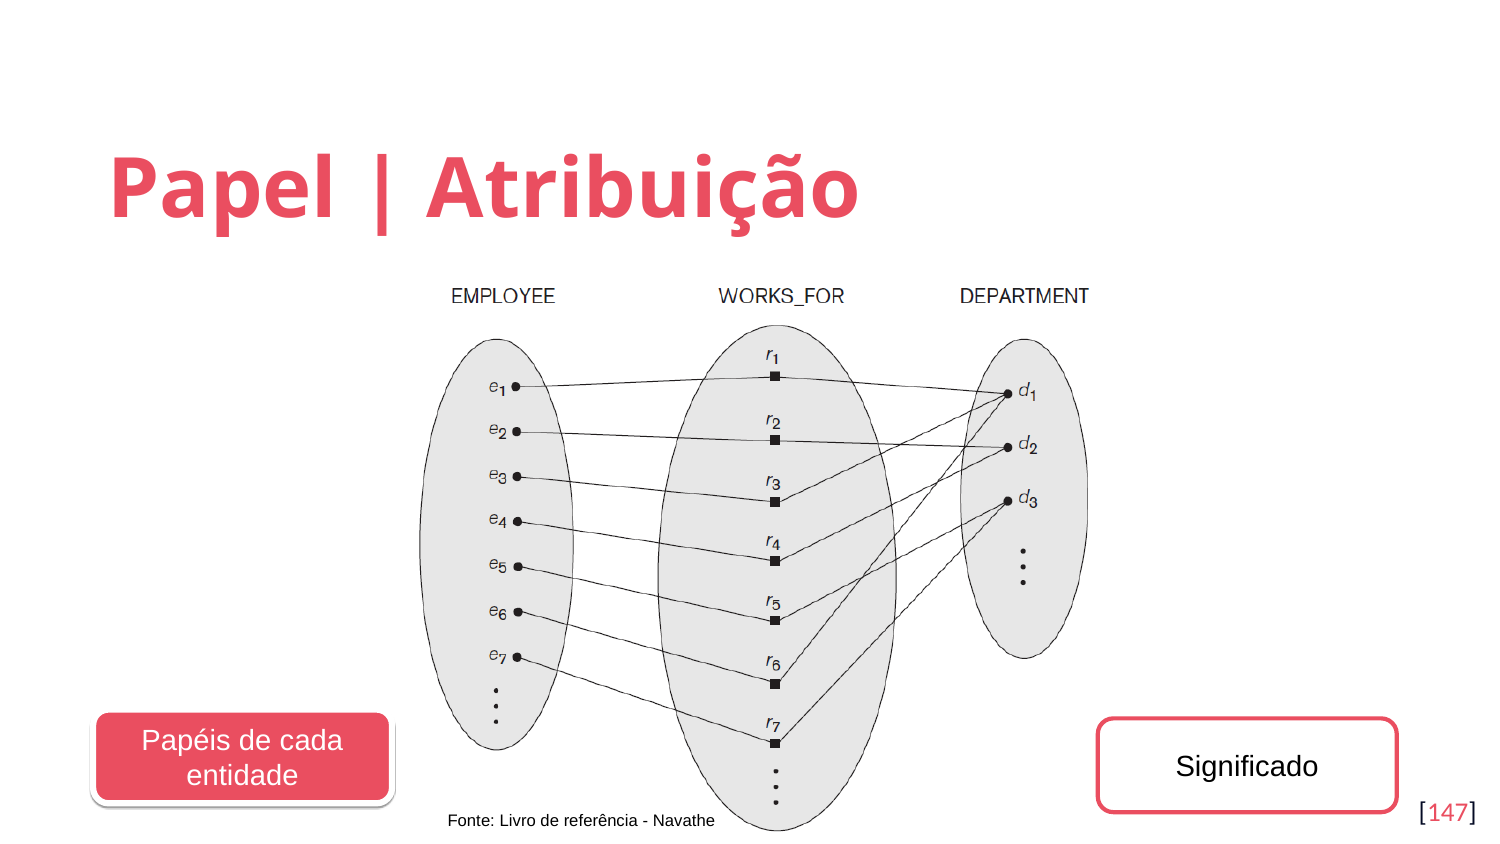

Papel | Atribuição
Papéis de cada entidade
Significado
Fonte: Livro de referência - Navathe